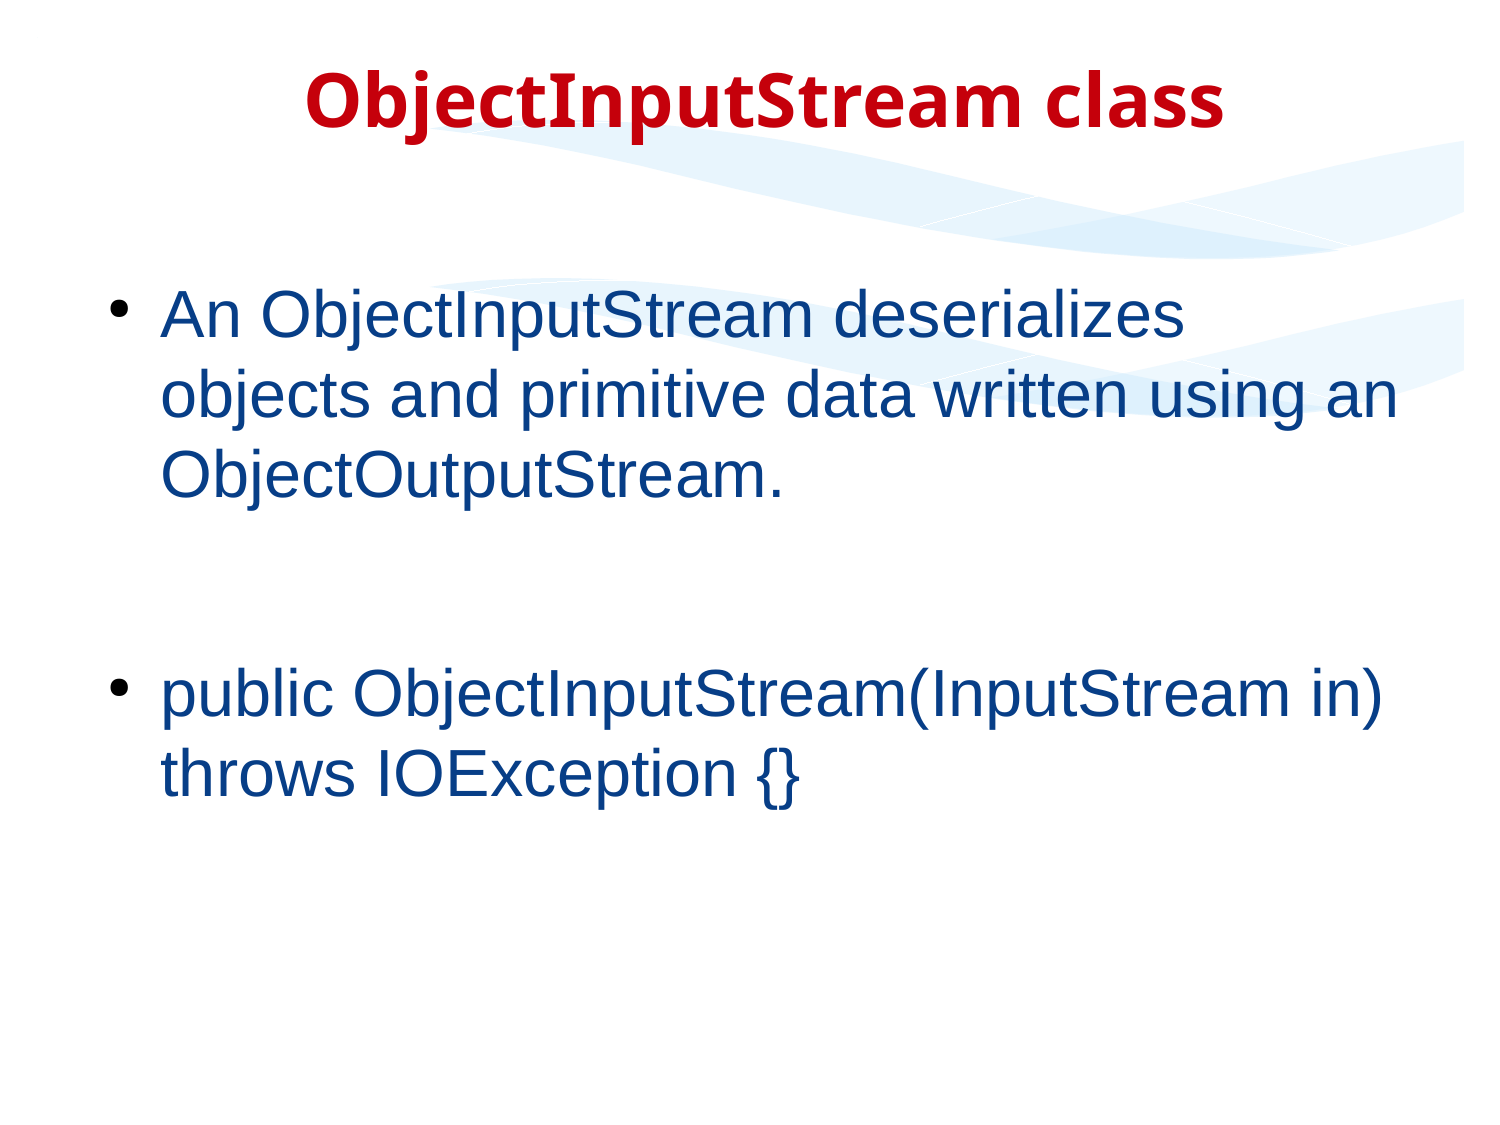

# ObjectInputStream class
An ObjectInputStream deserializes objects and primitive data written using an ObjectOutputStream.
public ObjectInputStream(InputStream in) throws IOException {}